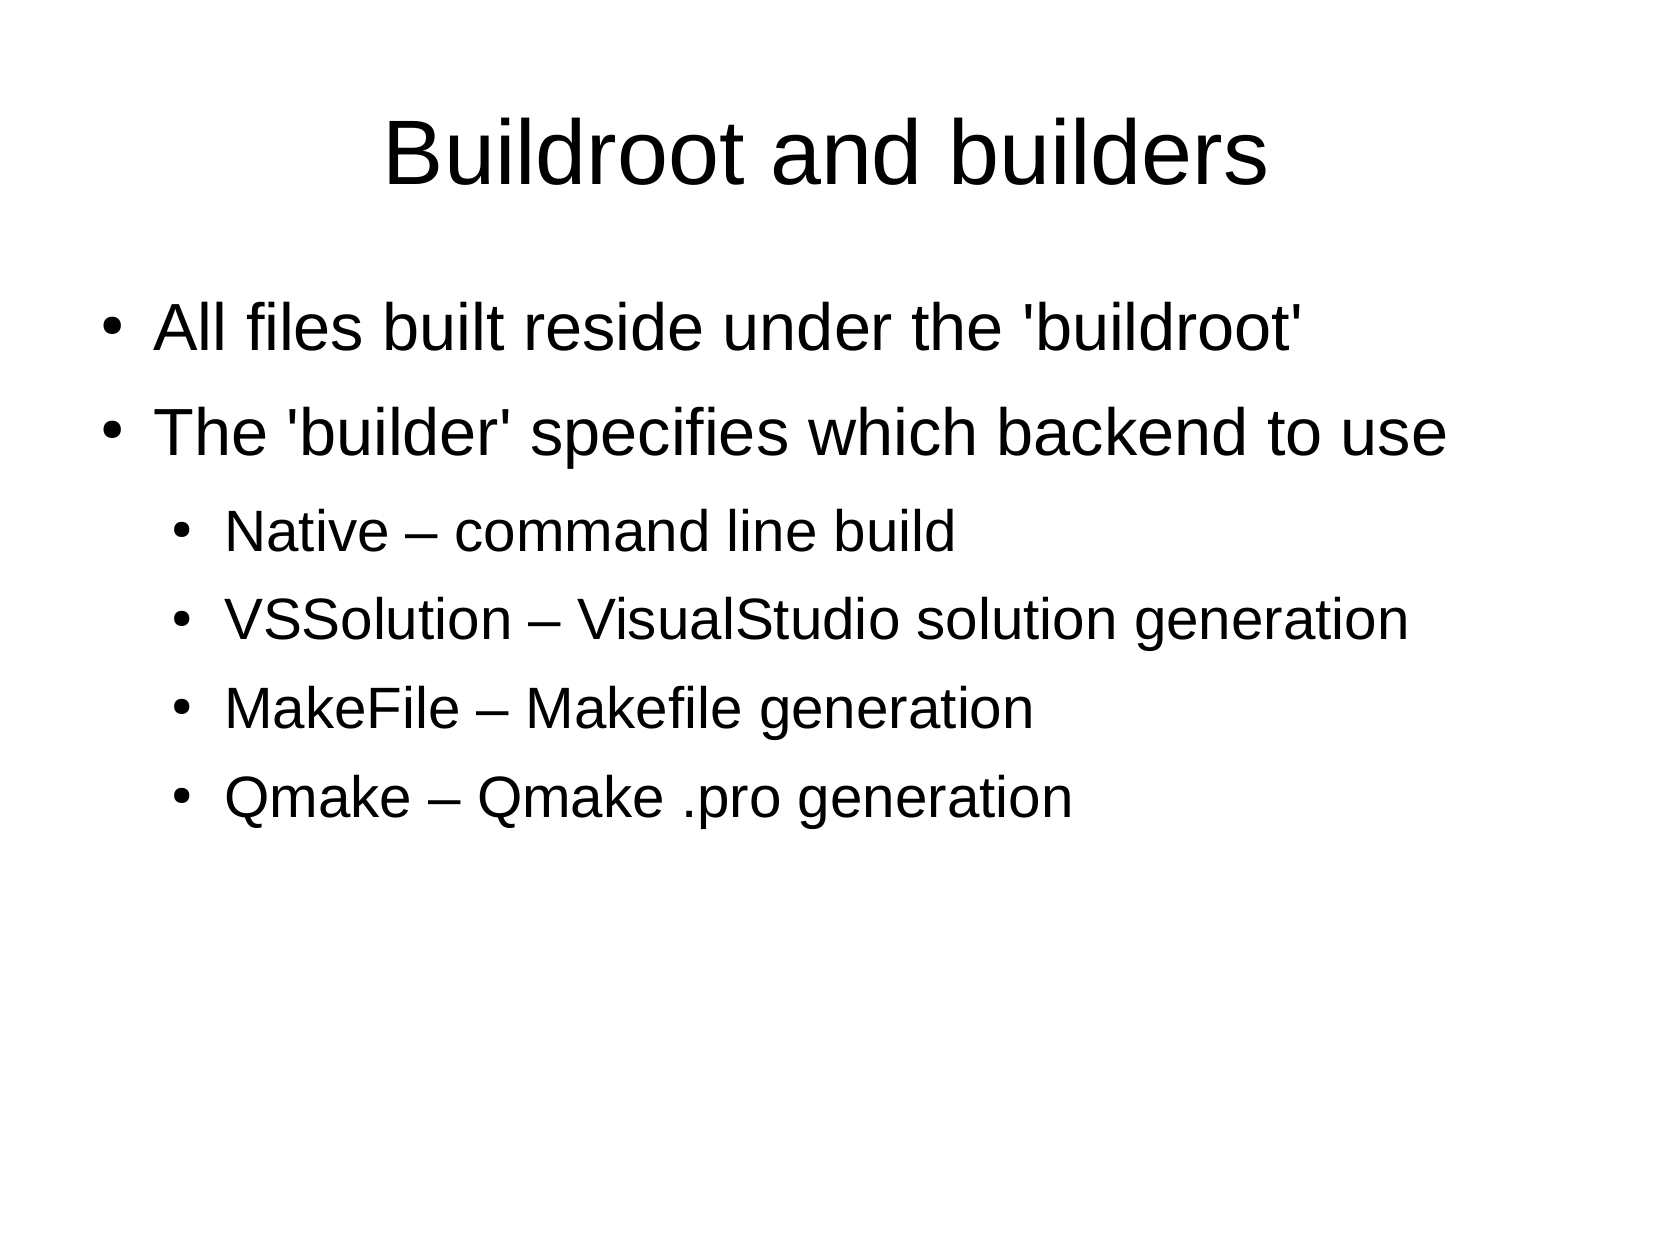

# Buildroot and builders
All files built reside under the 'buildroot'
The 'builder' specifies which backend to use
Native – command line build
VSSolution – VisualStudio solution generation
MakeFile – Makefile generation
Qmake – Qmake .pro generation